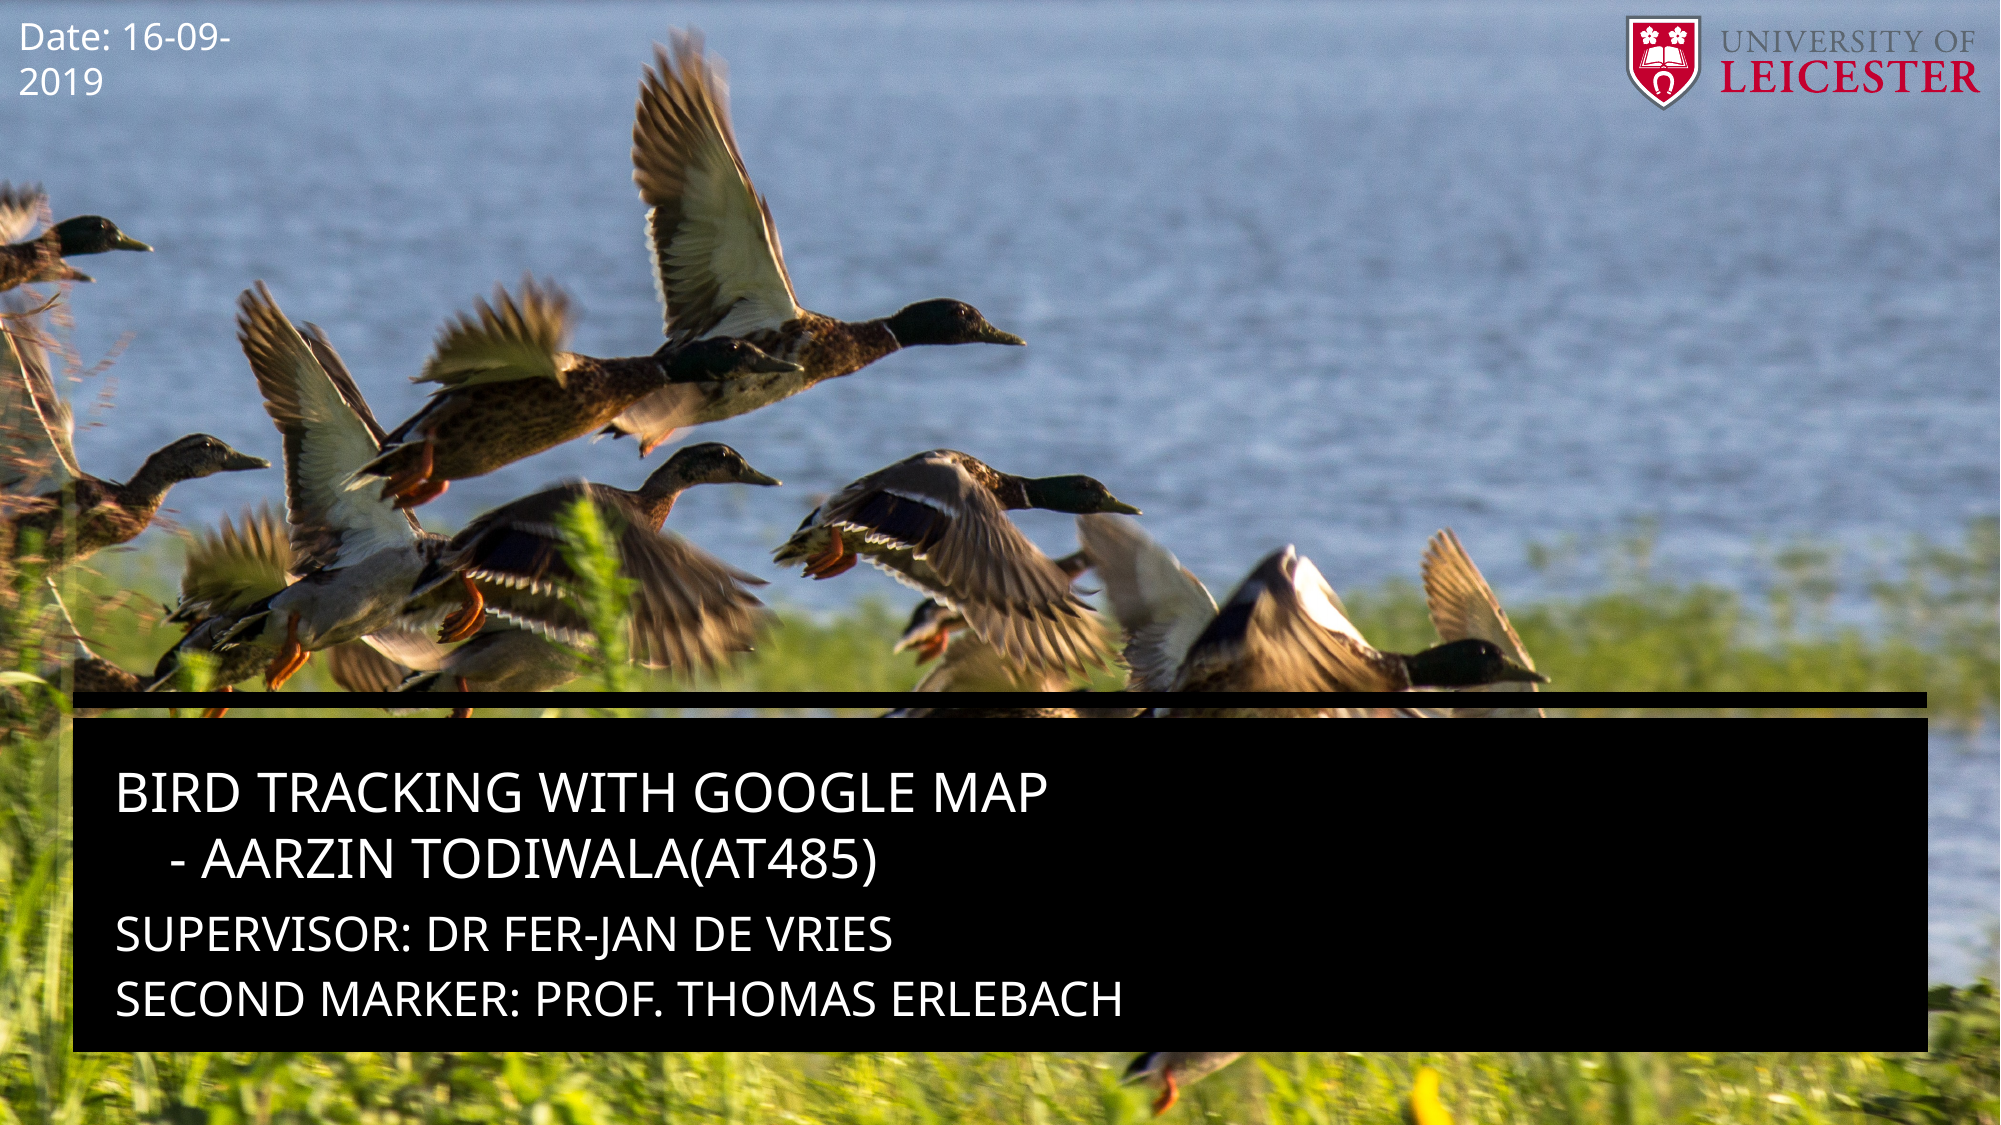

Date: 16-09-2019
# Bird Tracking with google map - Aarzin Todiwala(at485)
SUPERVISOR: Dr Fer-Jan De Vries
SECOND MARKER: Prof. Thomas Erlebach